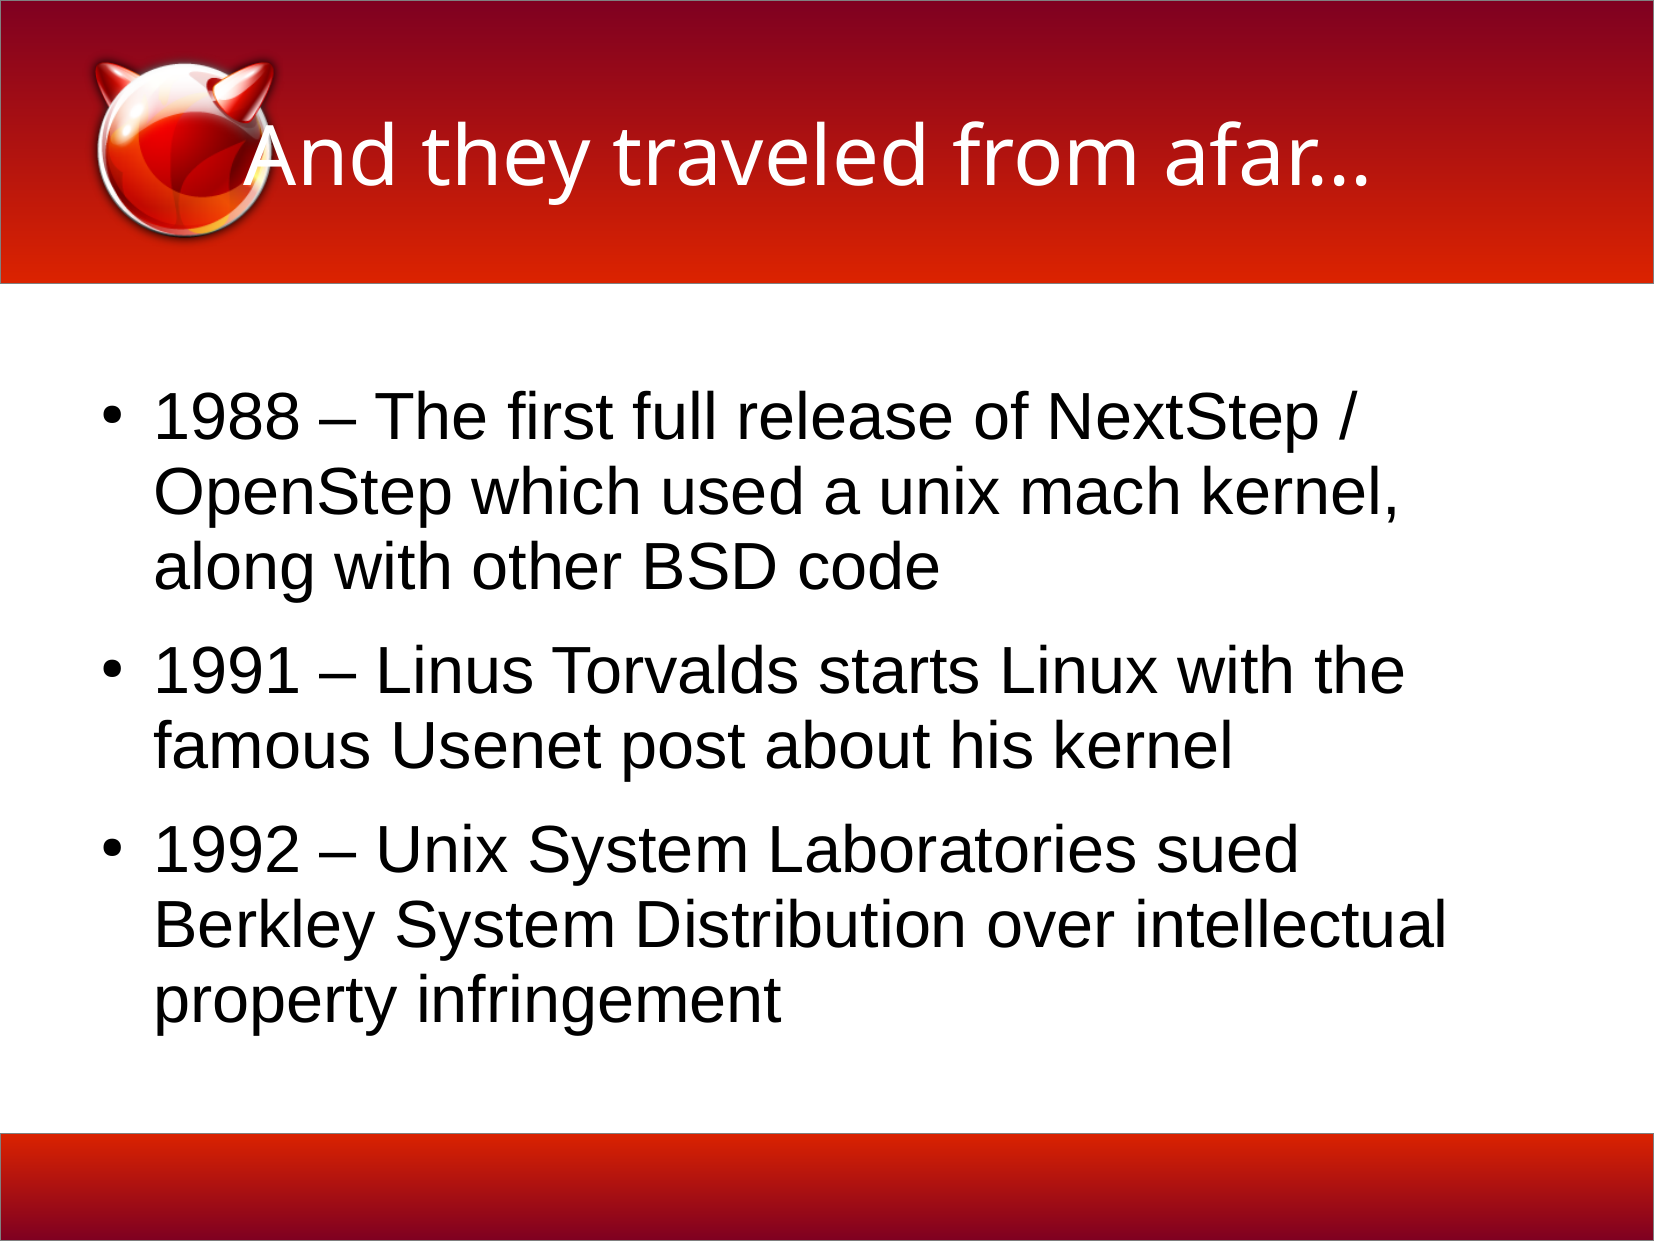

# And they traveled from afar...
1988 – The first full release of NextStep / OpenStep which used a unix mach kernel, along with other BSD code
1991 – Linus Torvalds starts Linux with the famous Usenet post about his kernel
1992 – Unix System Laboratories sued Berkley System Distribution over intellectual property infringement